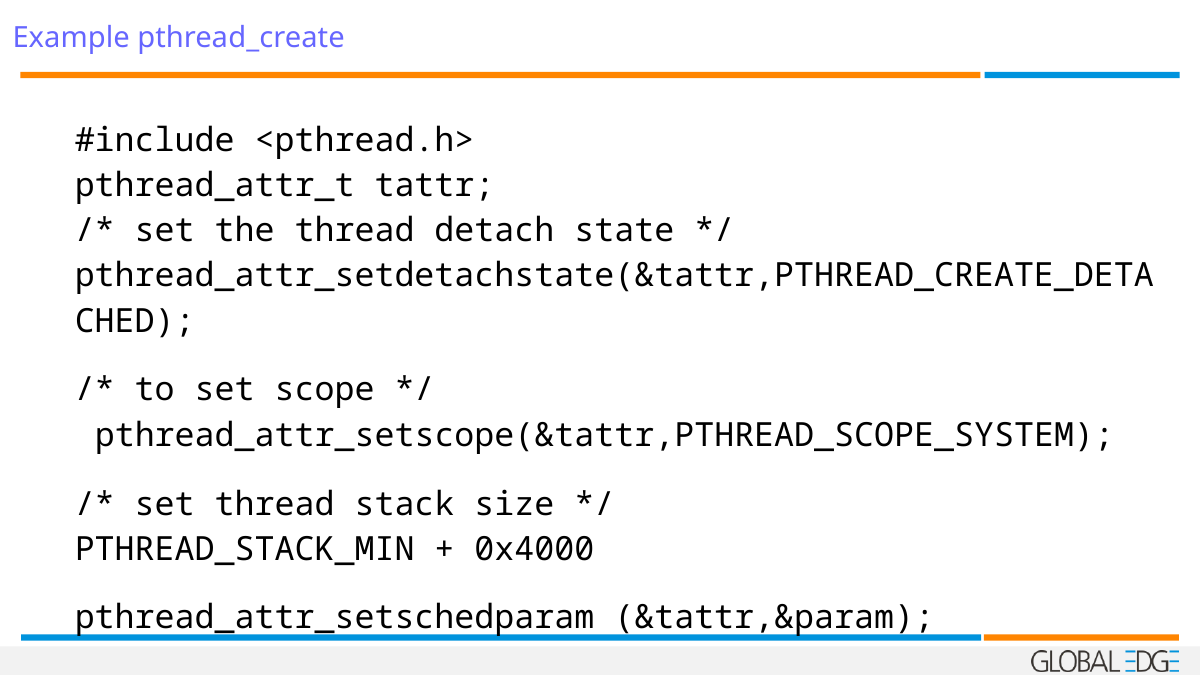

# Example pthread_create
#include <pthread.h>
pthread_attr_t tattr;
/* set the thread detach state */ pthread_attr_setdetachstate(&tattr,PTHREAD_CREATE_DETACHED);
/* to set scope */
 pthread_attr_setscope(&tattr,PTHREAD_SCOPE_SYSTEM);
/* set thread stack size */
PTHREAD_STACK_MIN + 0x4000
pthread_attr_setschedparam (&tattr,&param);